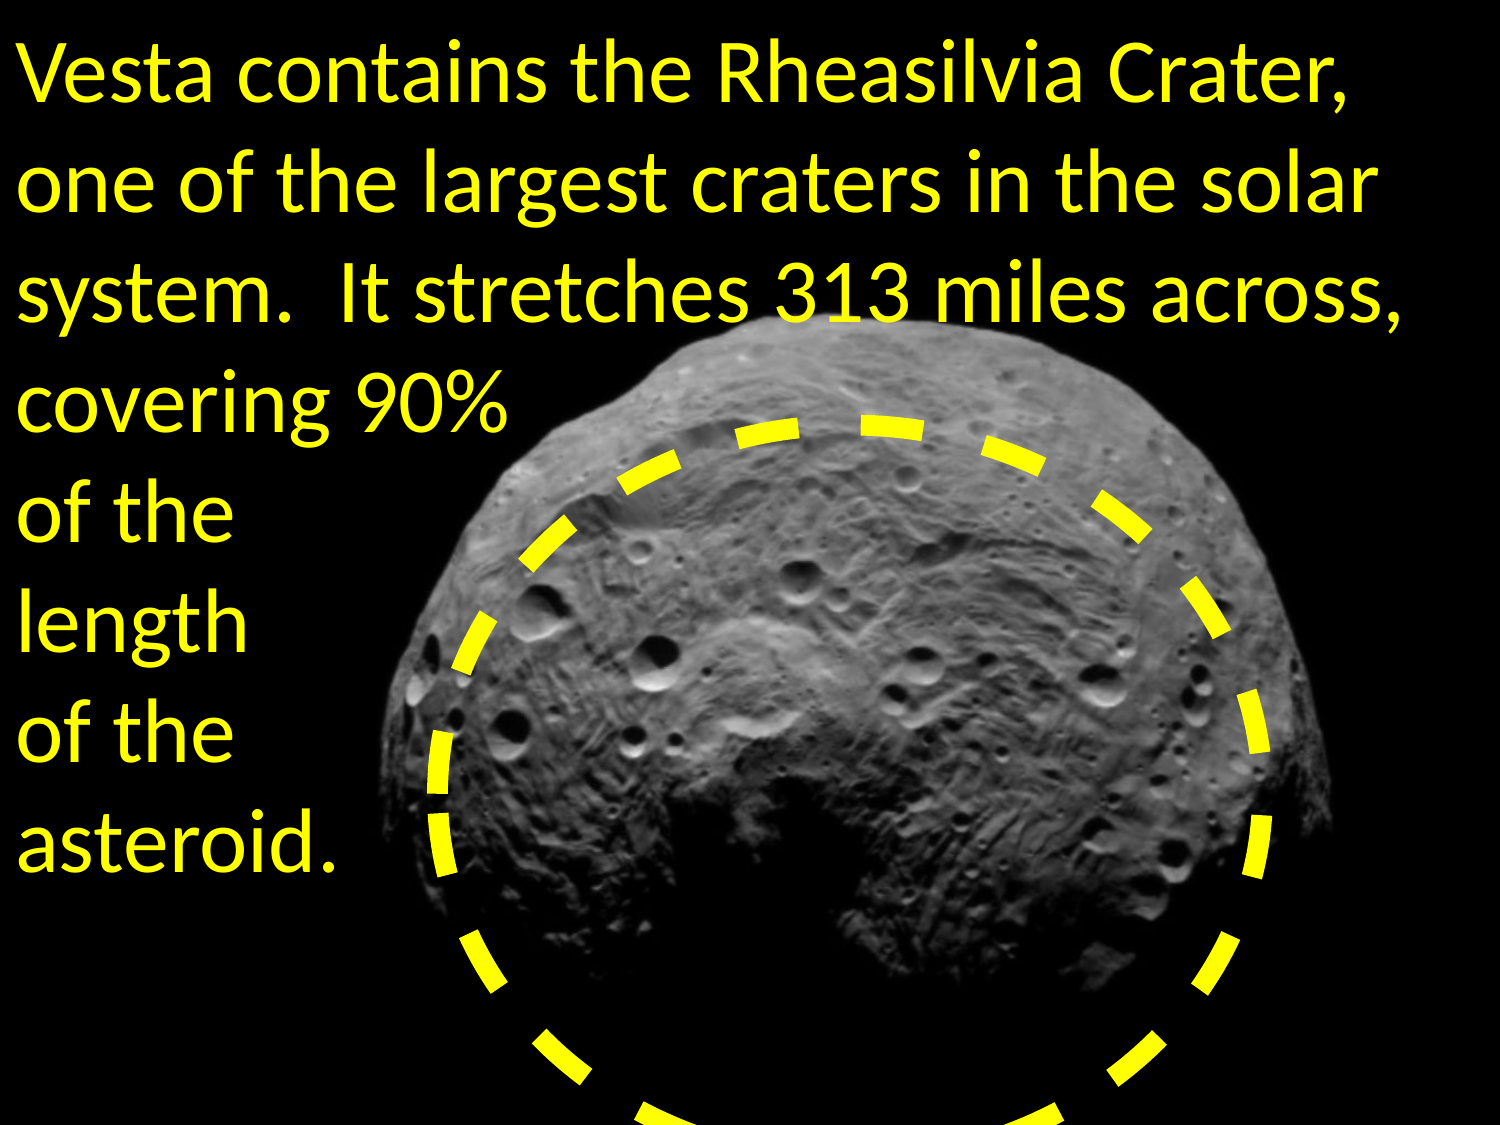

Vesta contains the Rheasilvia Crater, one of the largest craters in the solar system. It stretches 313 miles across, covering 90%
of the
length
of the
asteroid.